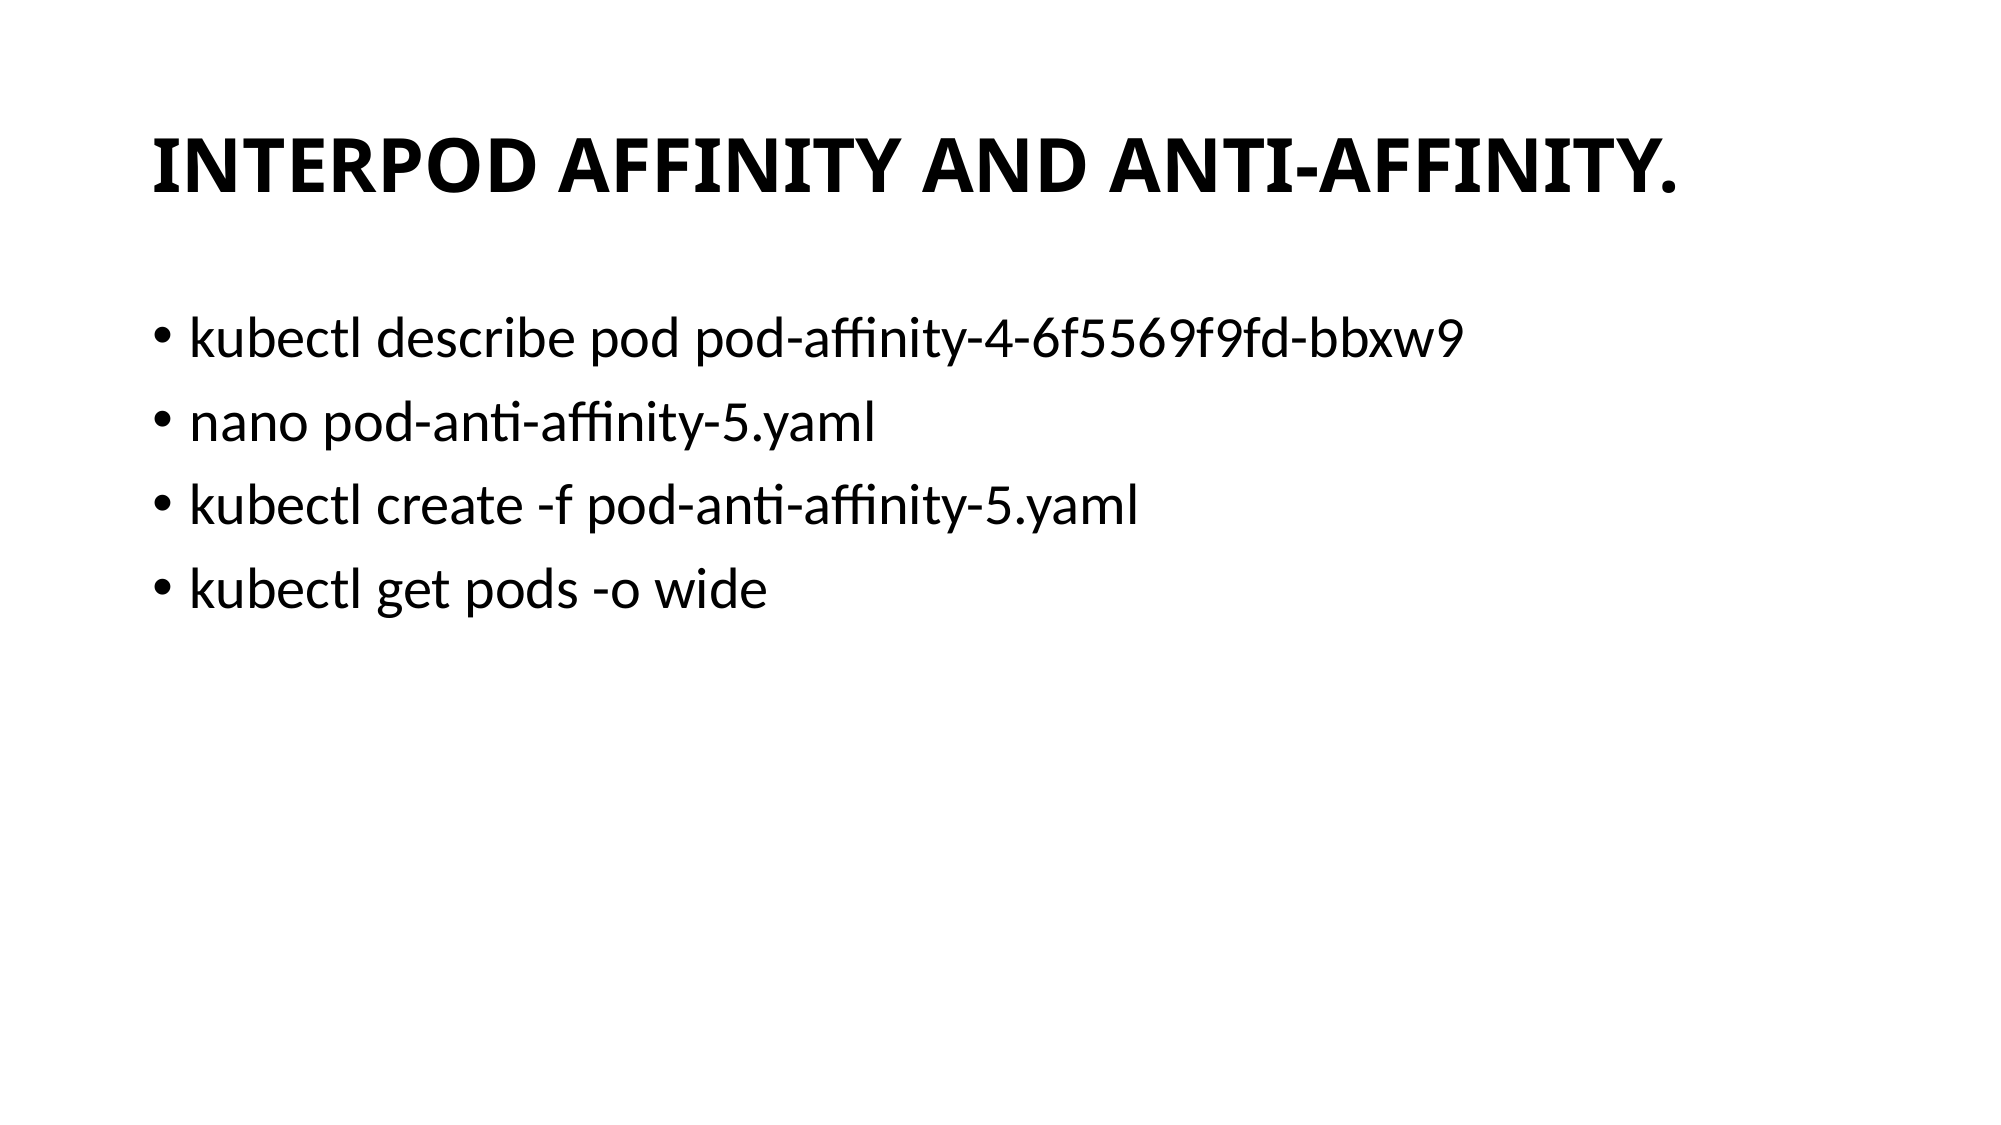

# INTERPOD AFFINITY AND ANTI-AFFINITY.
kubectl describe pod pod-affinity-4-6f5569f9fd-bbxw9
nano pod-anti-affinity-5.yaml
kubectl create -f pod-anti-affinity-5.yaml
kubectl get pods -o wide